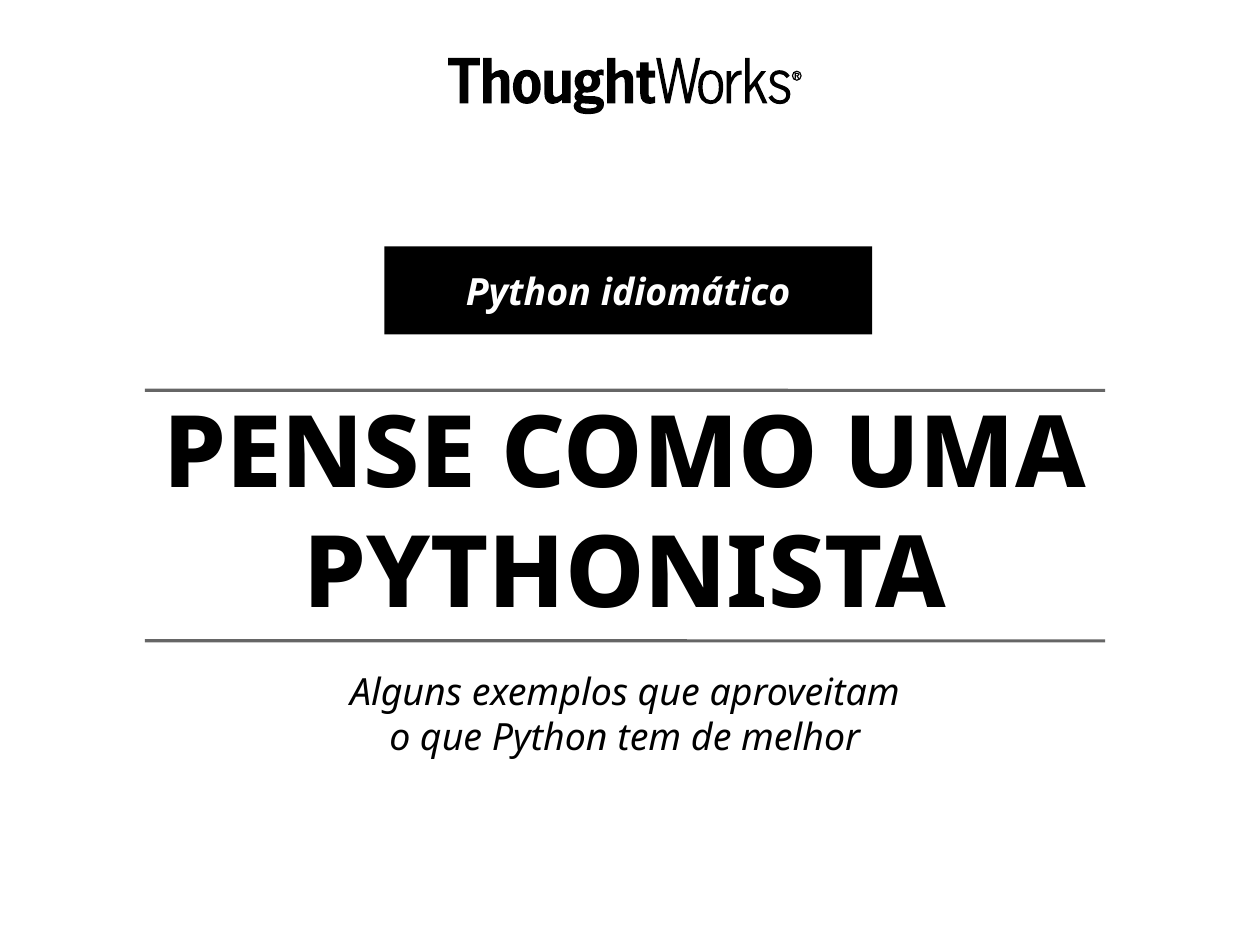

Python idiomático
# PENSE COMO UMA PYTHONISTA
Alguns exemplos que aproveitam
o que Python tem de melhor